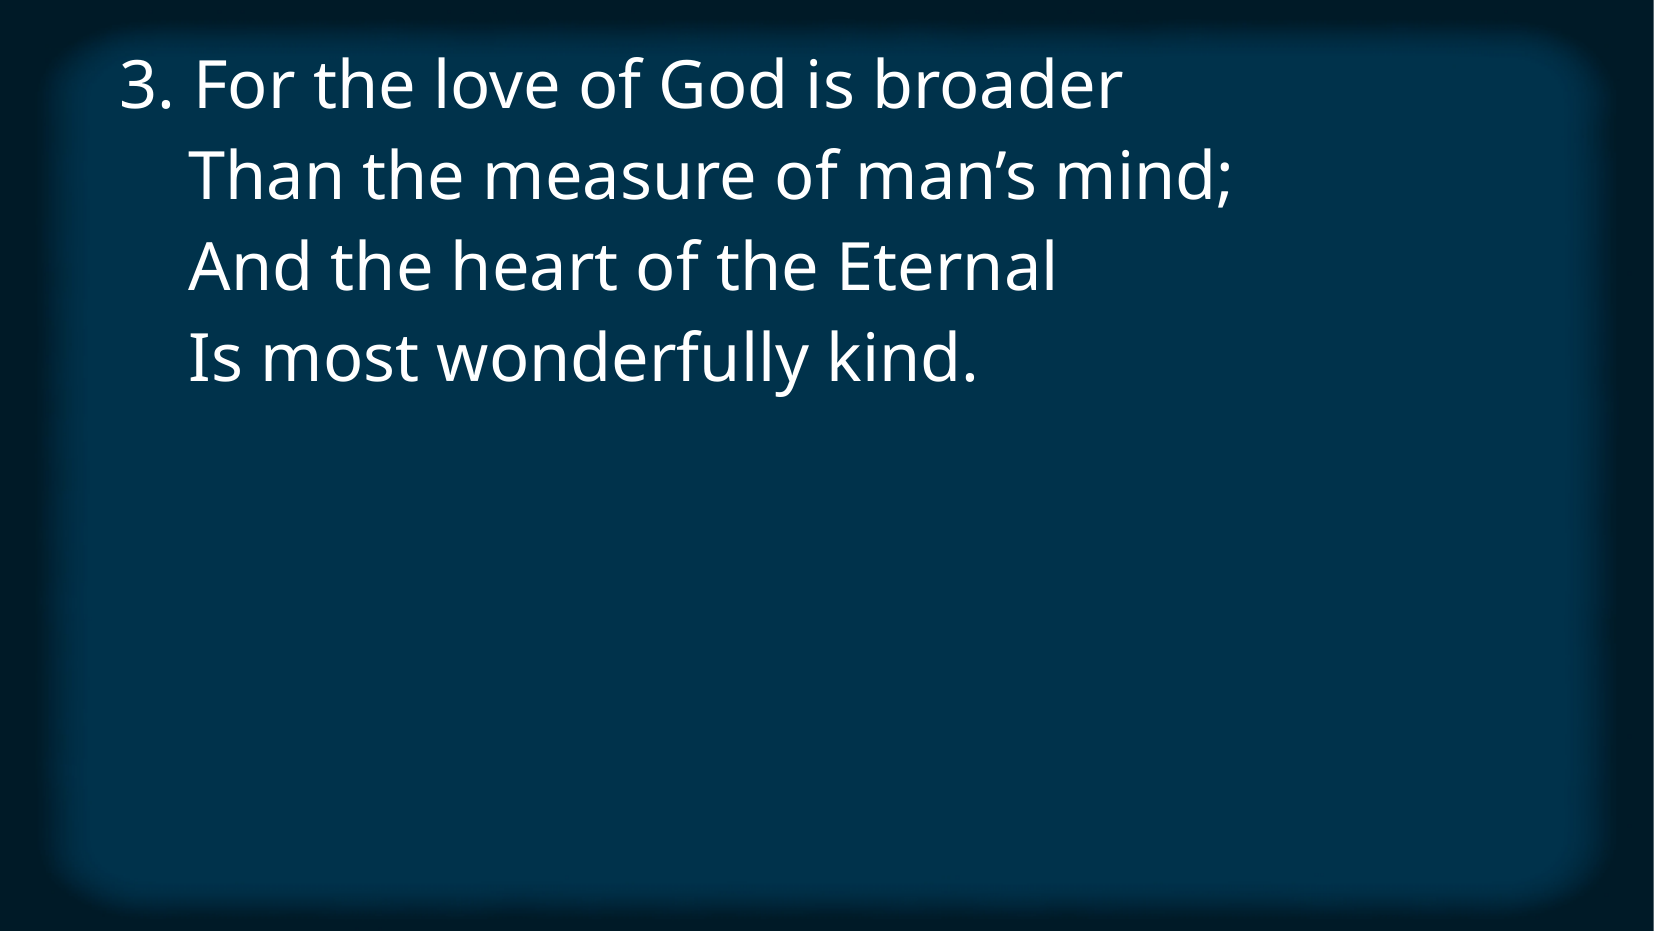

3. For the love of God is broader
 Than the measure of man’s mind;
 And the heart of the Eternal
 Is most wonderfully kind.